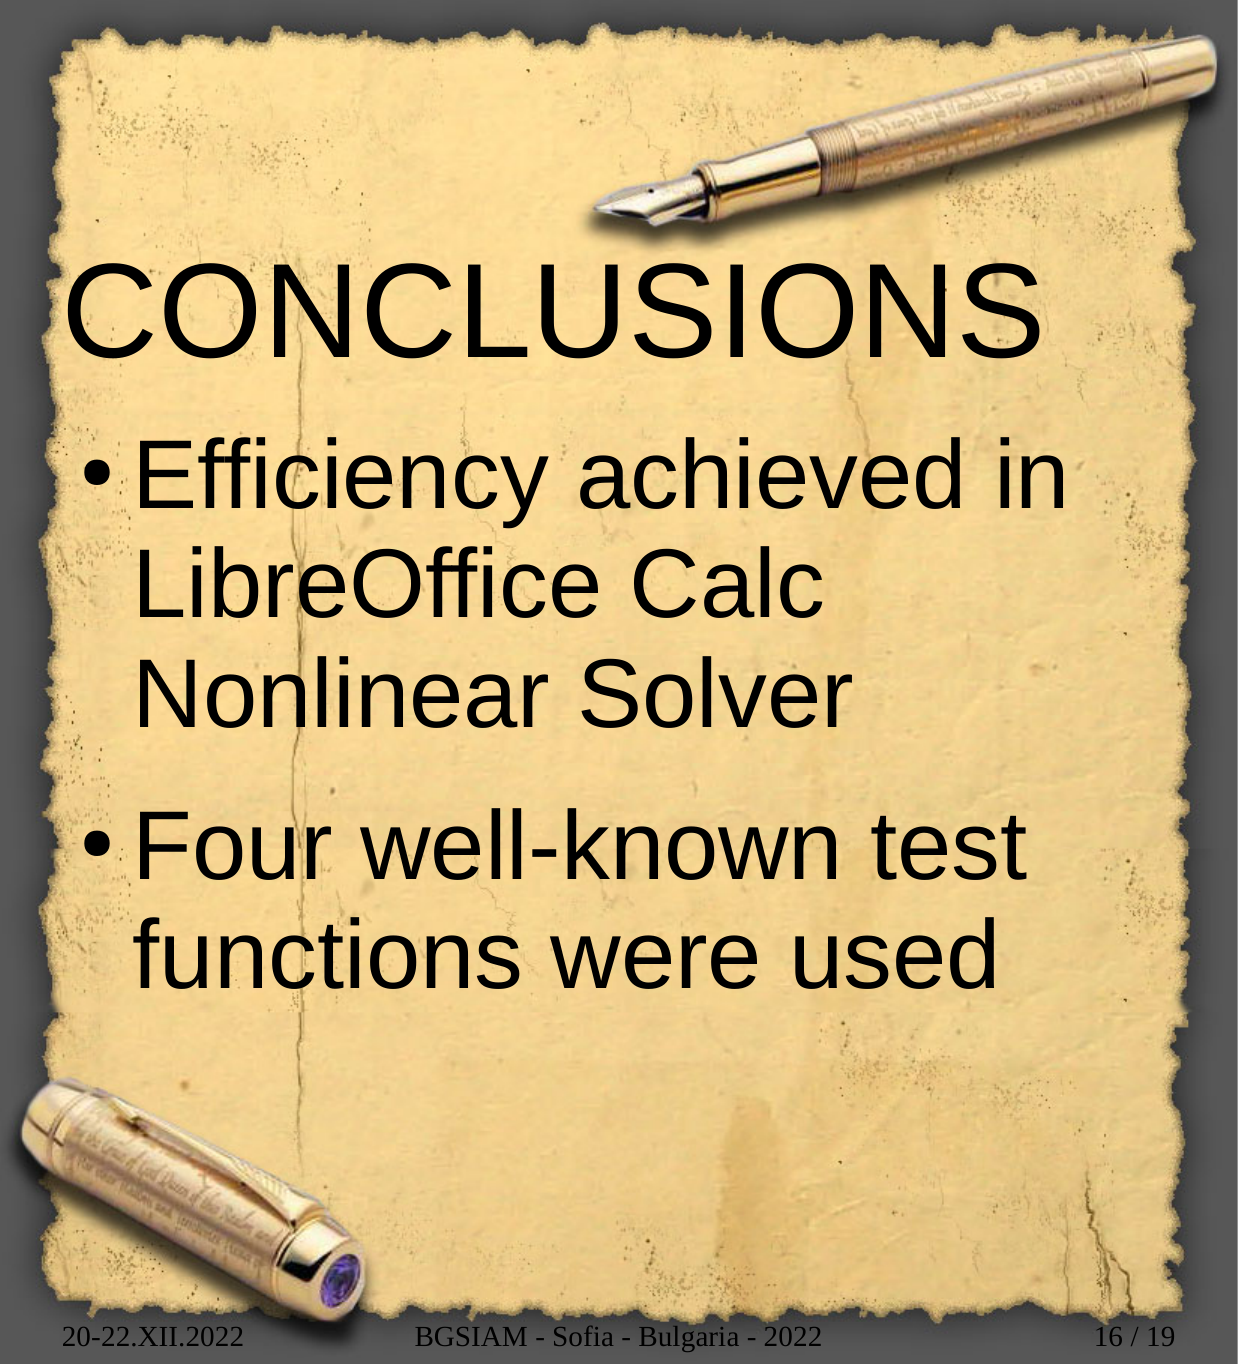

# Conclusions
Efficiency achieved in LibreOffice Calc Nonlinear Solver
Four well-known test functions were used
20-22.XII.2022
BGSIAM - Sofia - Bulgaria - 2022
16